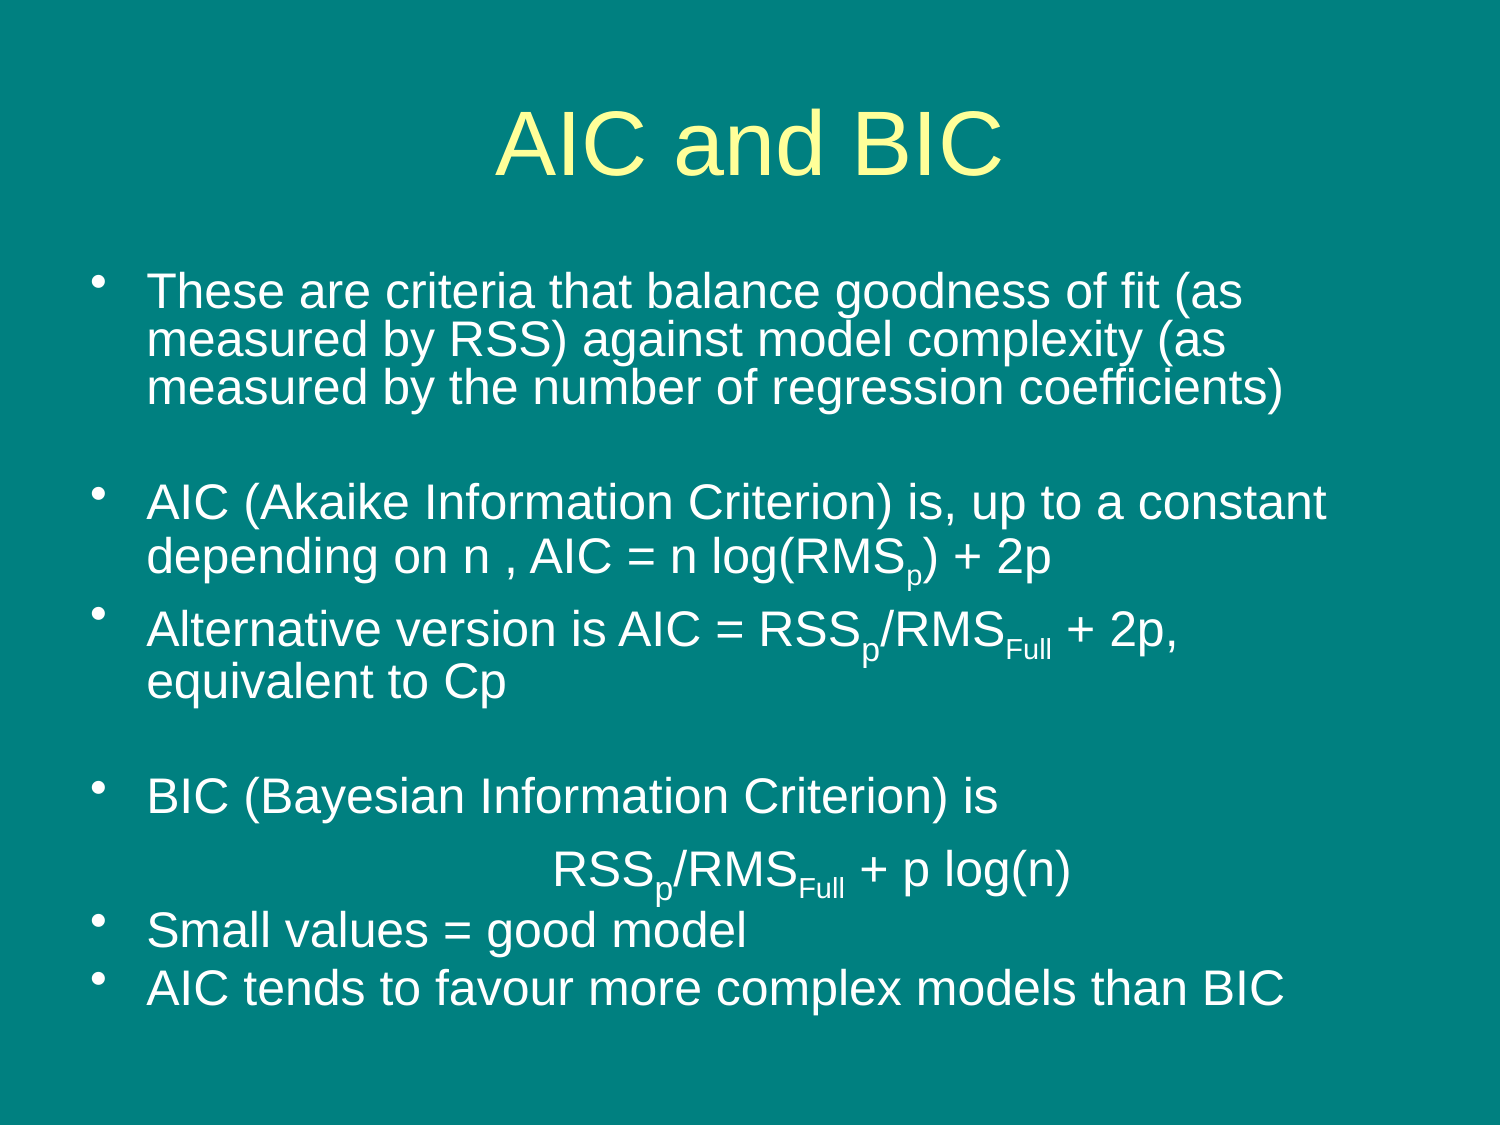

# AIC and BIC
These are criteria that balance goodness of fit (as measured by RSS) against model complexity (as measured by the number of regression coefficients)
AIC (Akaike Information Criterion) is, up to a constant depending on n , AIC = n log(RMSp) + 2p
Alternative version is AIC = RSSp/RMSFull + 2p, equivalent to Cp
BIC (Bayesian Information Criterion) is
 RSSp/RMSFull + p log(n)
Small values = good model
AIC tends to favour more complex models than BIC
RMS = residual mean square